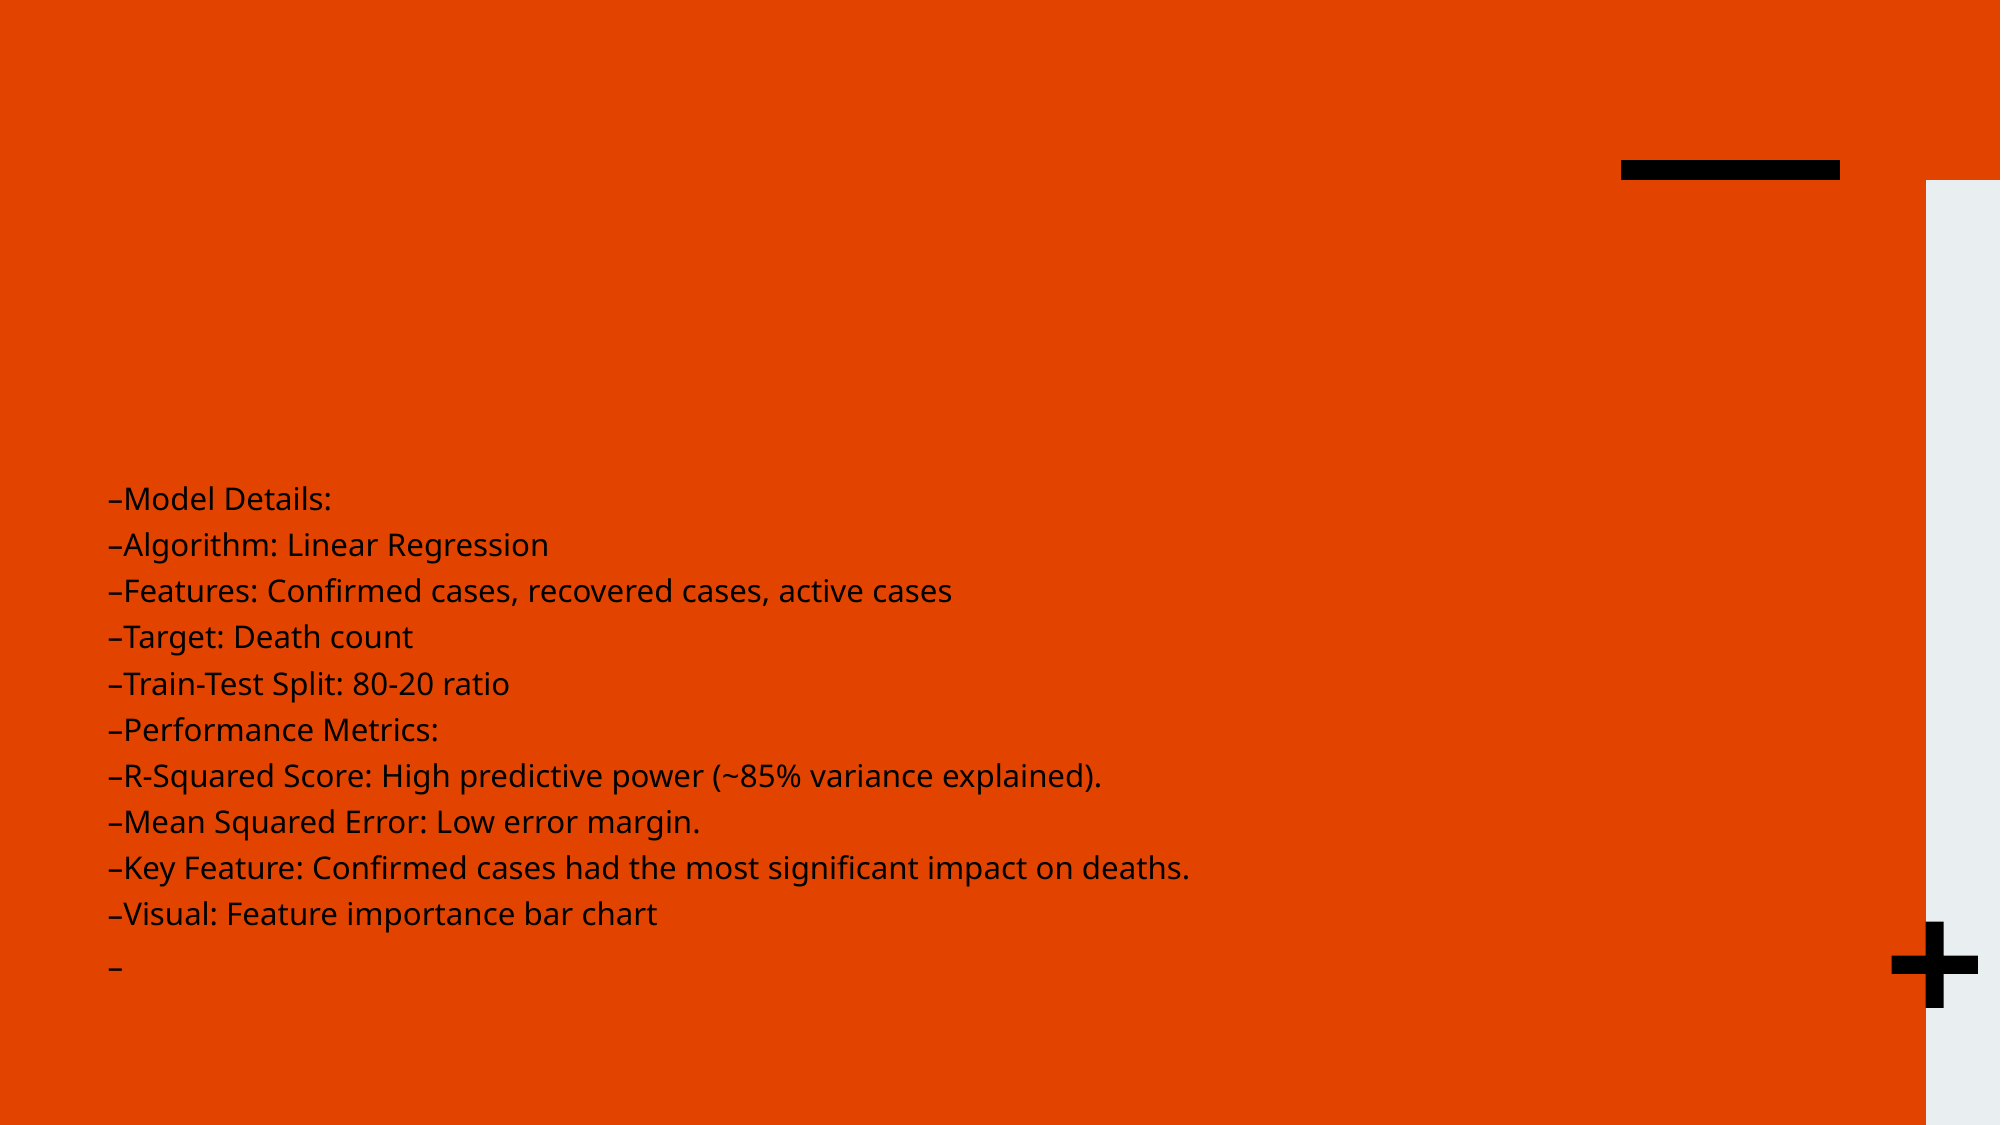

Model Details:
Algorithm: Linear Regression
Features: Confirmed cases, recovered cases, active cases
Target: Death count
Train-Test Split: 80-20 ratio
Performance Metrics:
R-Squared Score: High predictive power (~85% variance explained).
Mean Squared Error: Low error margin.
Key Feature: Confirmed cases had the most significant impact on deaths.
Visual: Feature importance bar chart